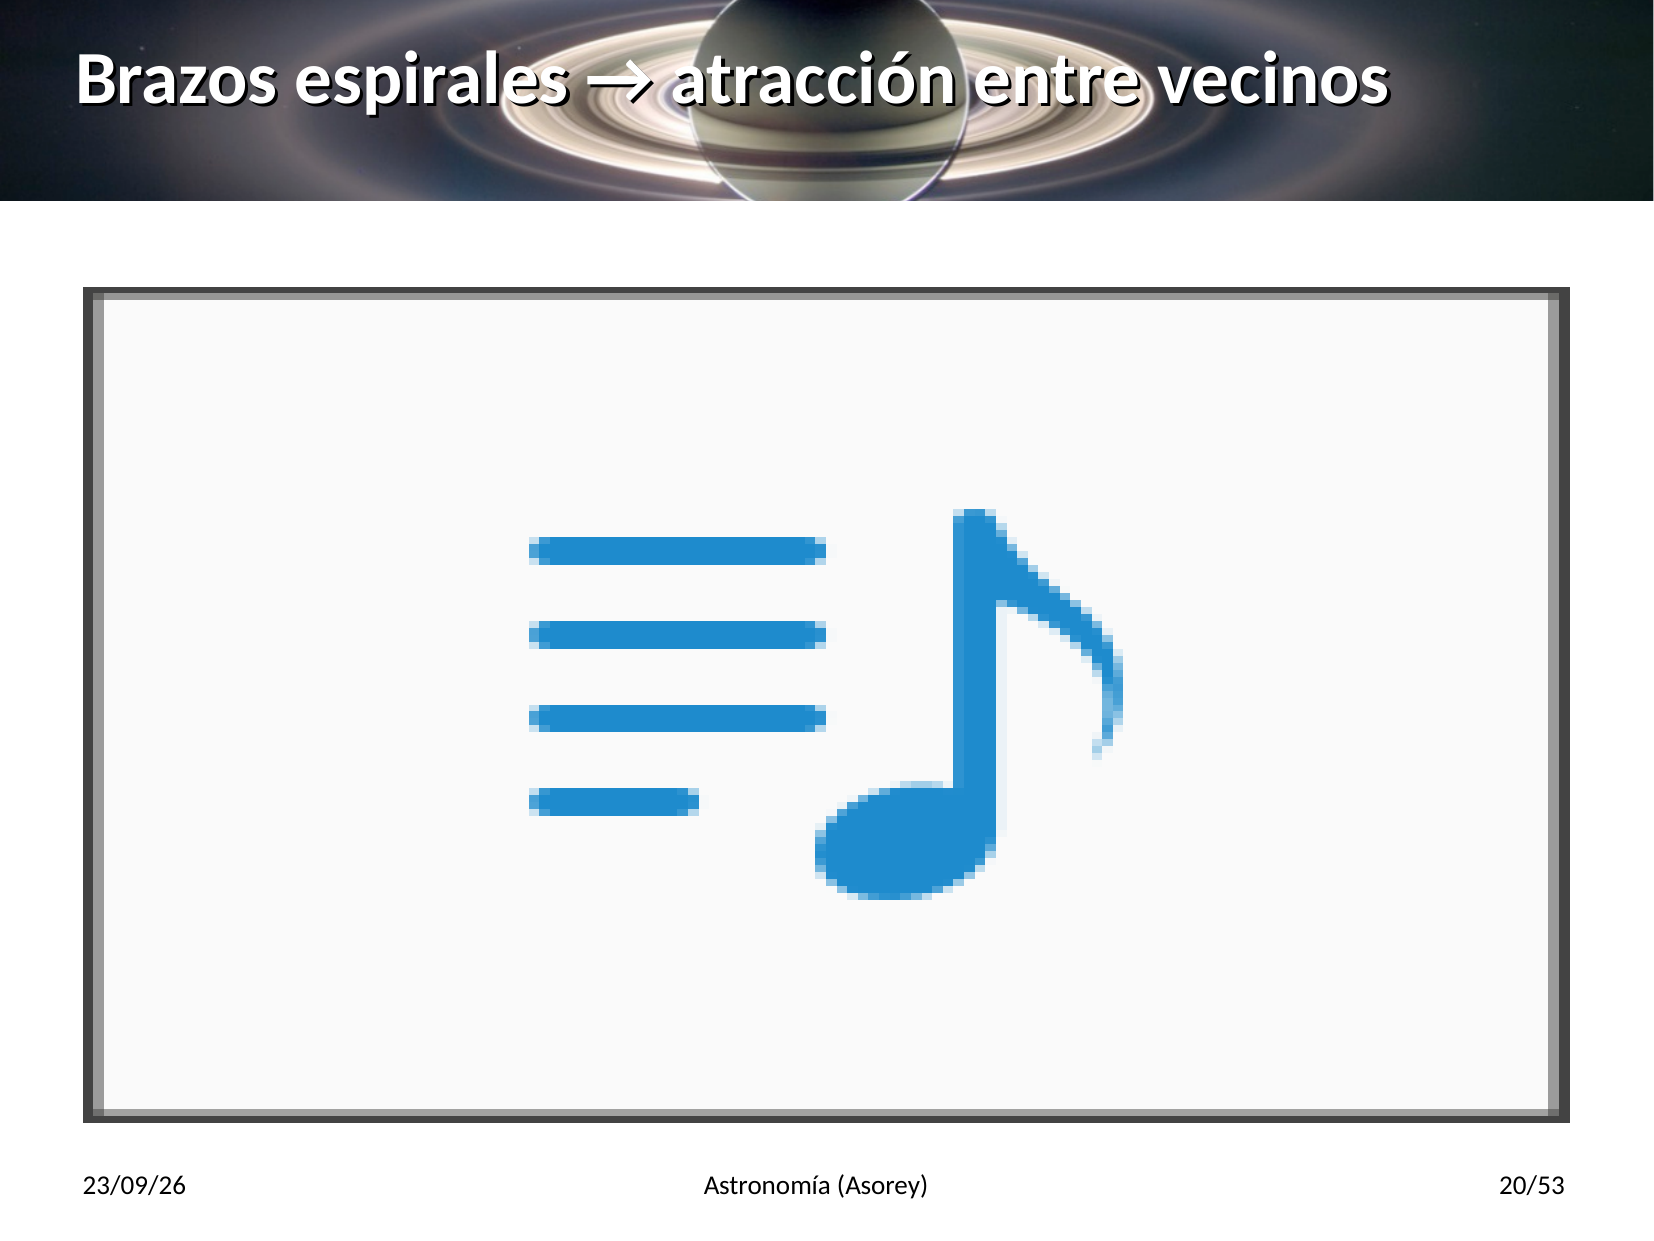

# Brazos espirales → atracción entre vecinos
Astronomía (Asorey)
20